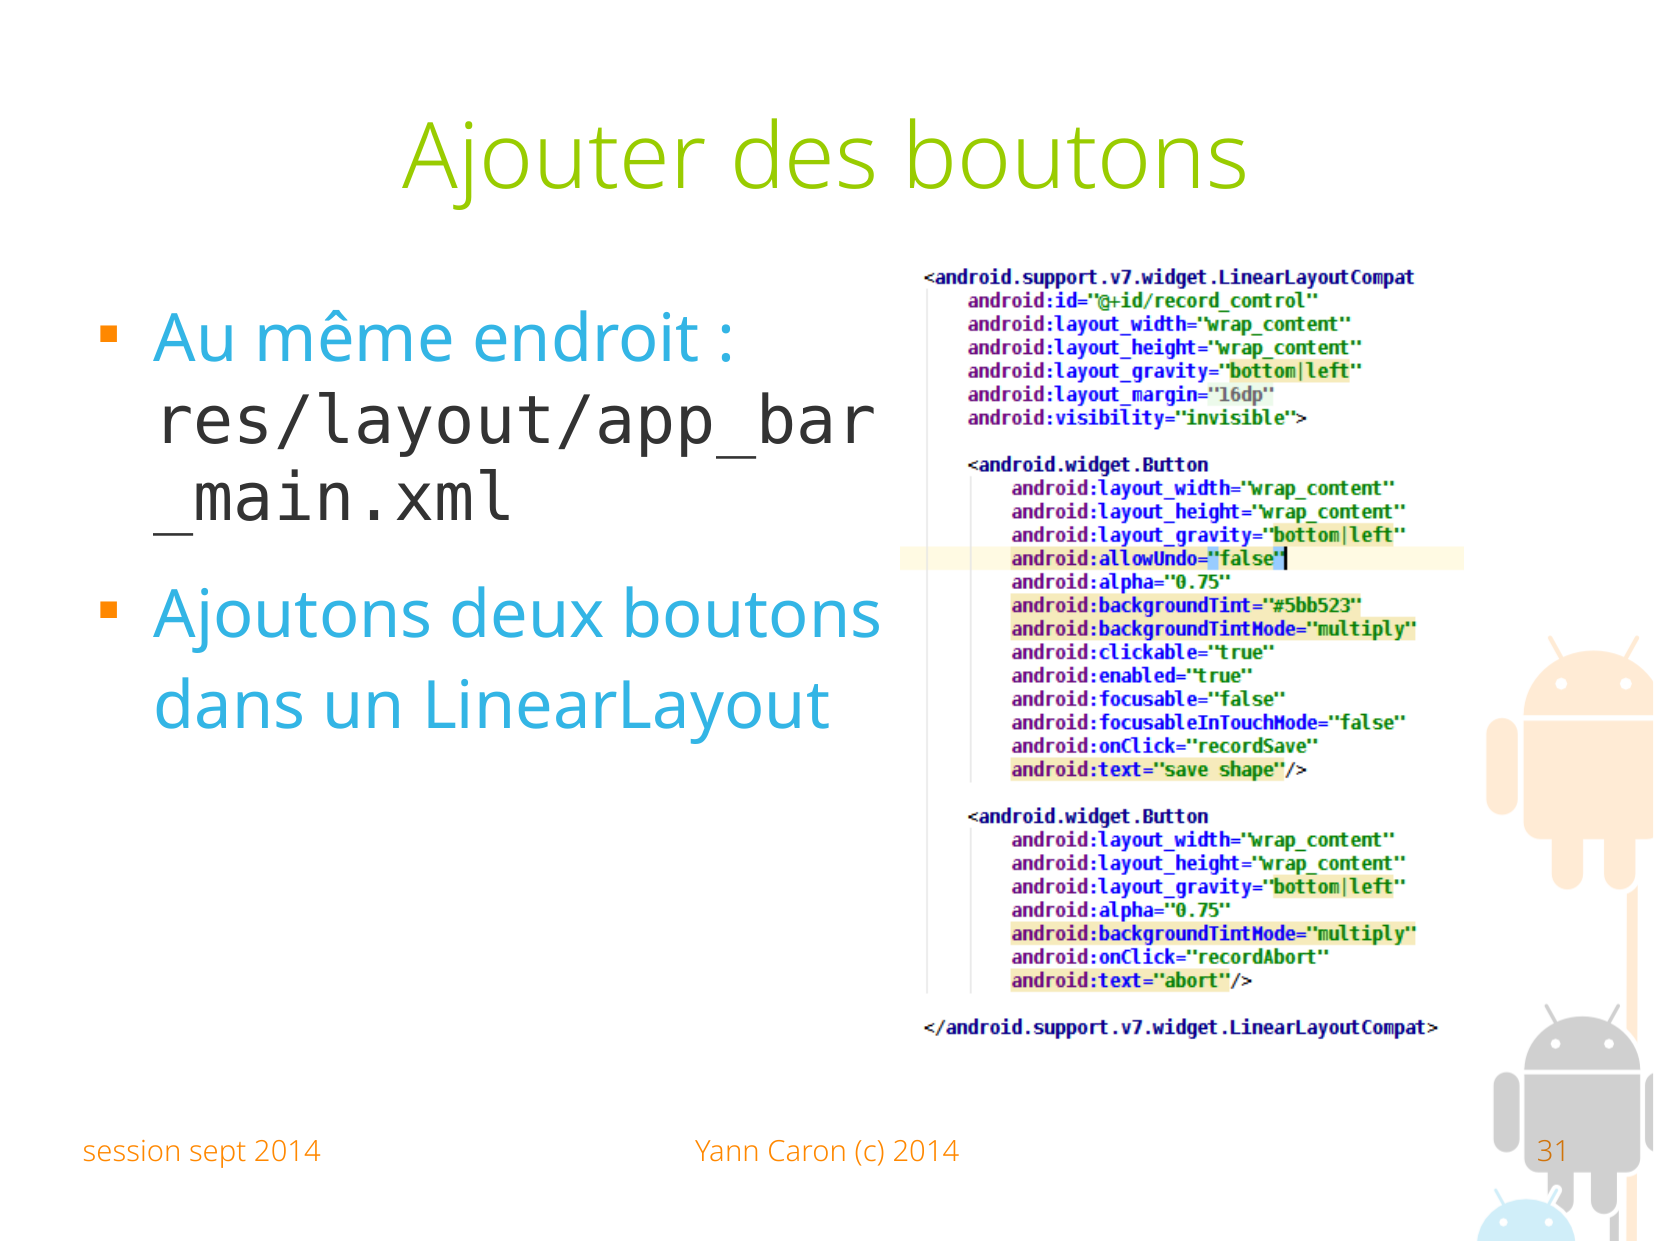

# Ajouter des boutons
Au même endroit : res/layout/app_bar_main.xml
Ajoutons deux boutons dans un LinearLayout
session sept 2014
Yann Caron (c) 2014
31